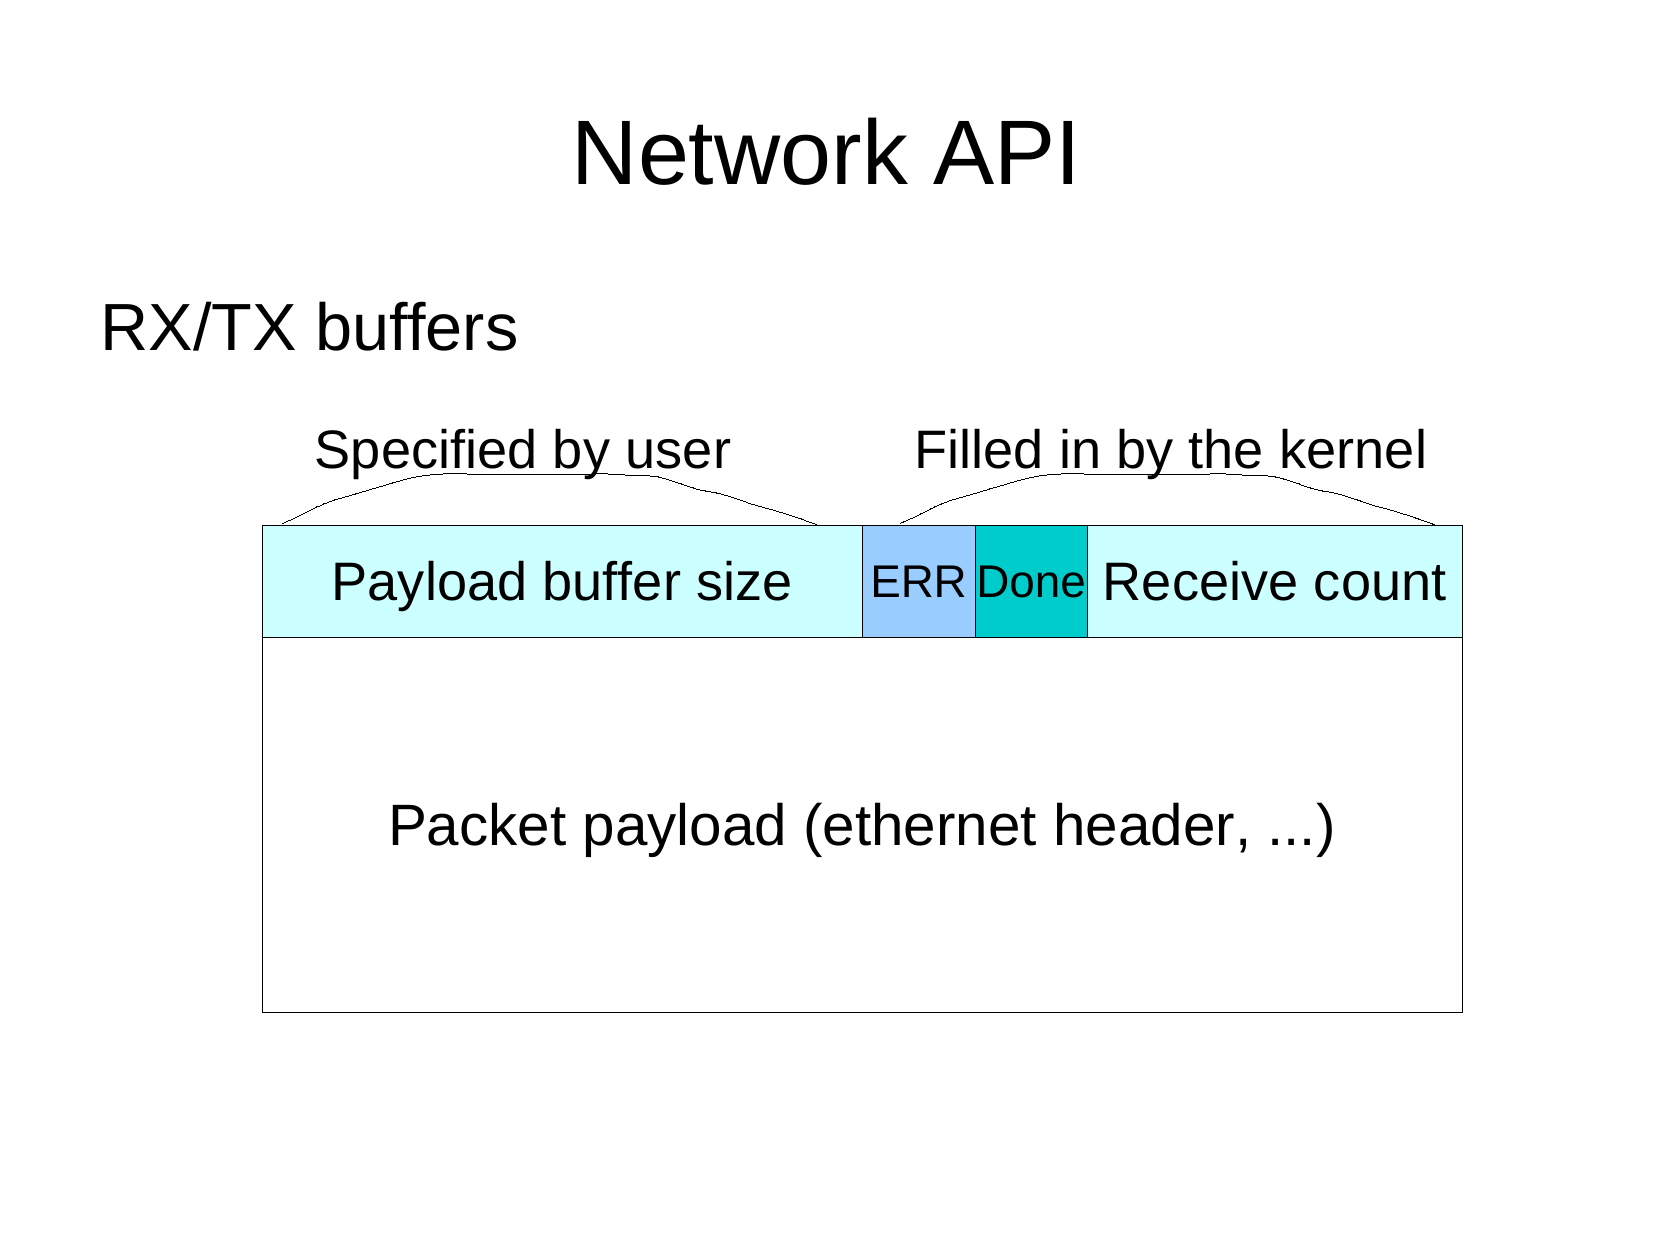

# Network API
RX/TX buffers
Specified by user
Filled in by the kernel
Payload buffer size
ERR
Done
Receive count
Packet payload (ethernet header, ...)